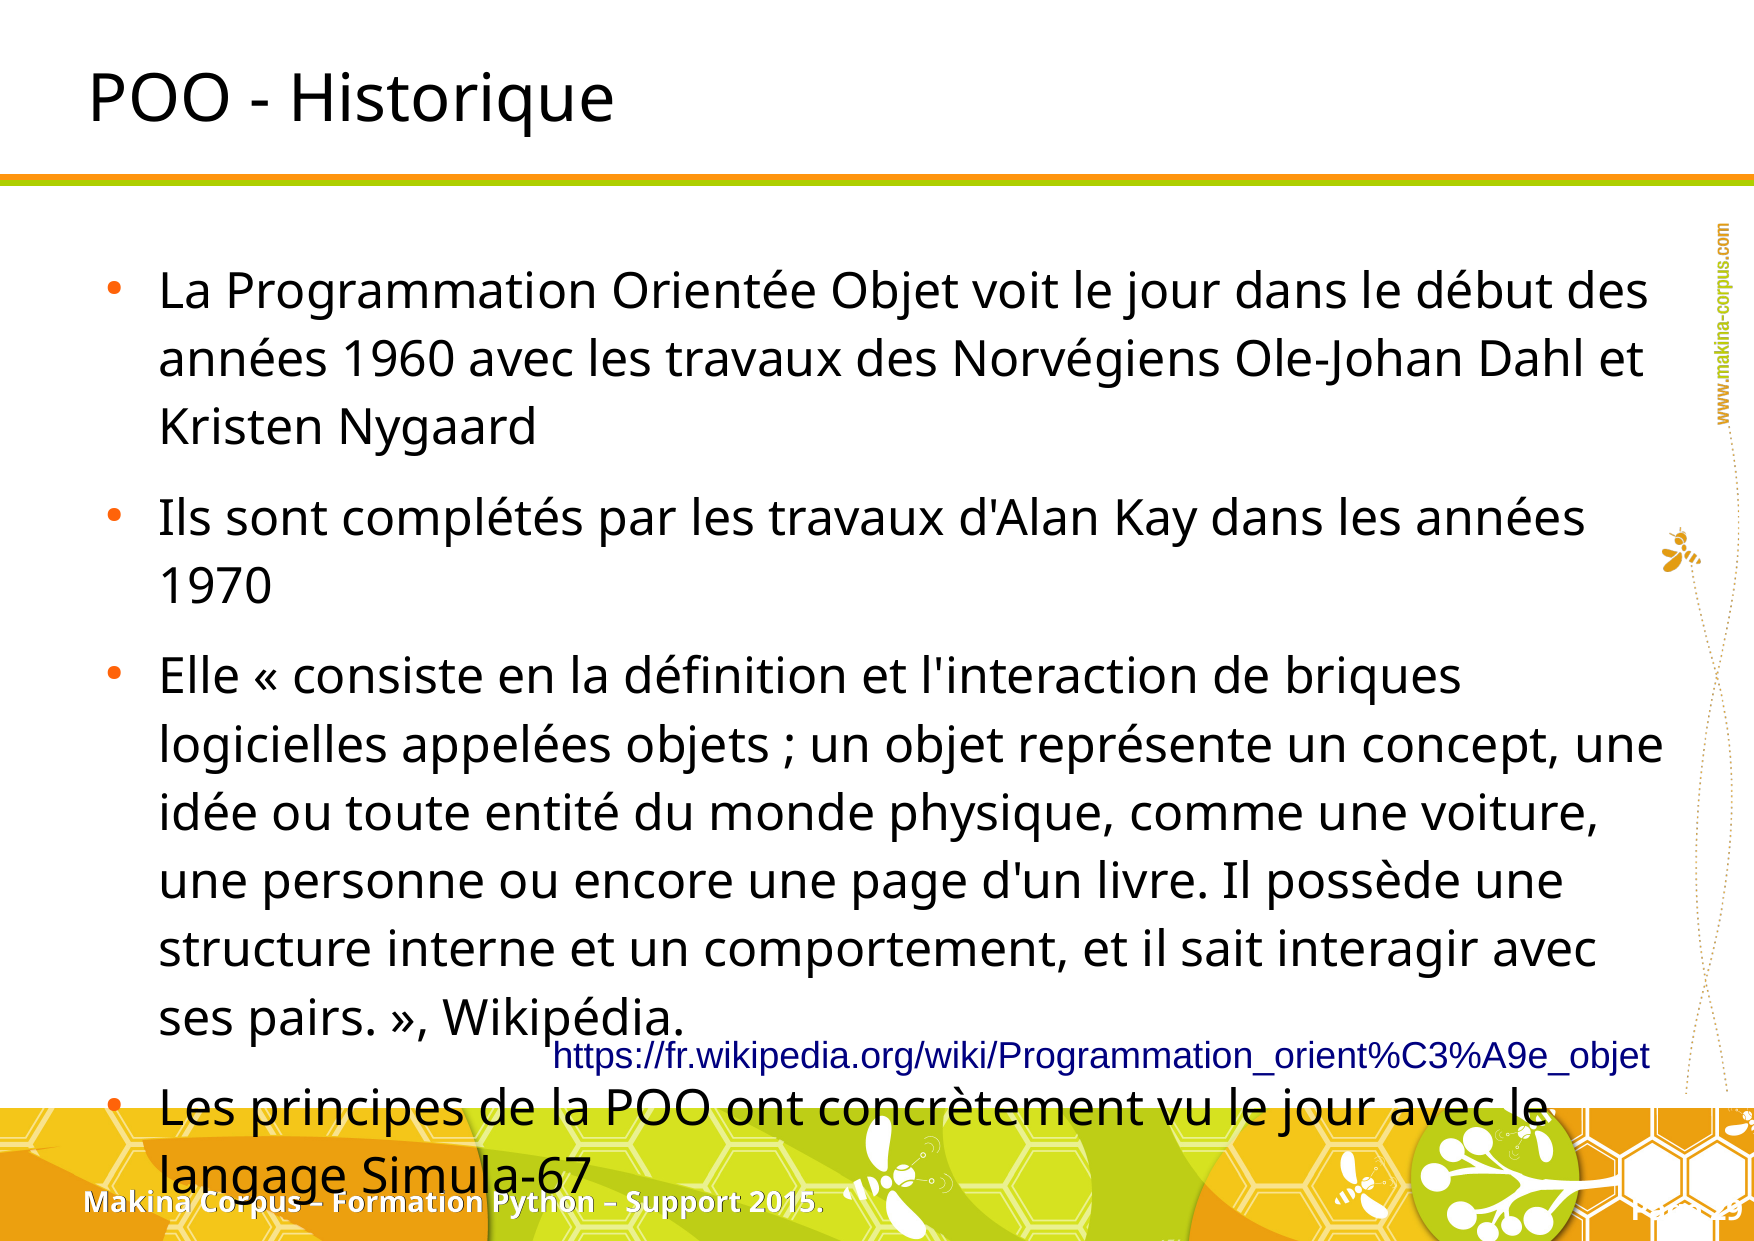

# POO - Historique
La Programmation Orientée Objet voit le jour dans le début des années 1960 avec les travaux des Norvégiens Ole-Johan Dahl et Kristen Nygaard
Ils sont complétés par les travaux d'Alan Kay dans les années 1970
Elle « consiste en la définition et l'interaction de briques logicielles appelées objets ; un objet représente un concept, une idée ou toute entité du monde physique, comme une voiture, une personne ou encore une page d'un livre. Il possède une structure interne et un comportement, et il sait interagir avec ses pairs. », Wikipédia.
Les principes de la POO ont concrètement vu le jour avec le langage Simula-67
https://fr.wikipedia.org/wiki/Programmation_orient%C3%A9e_objet
tesg
29